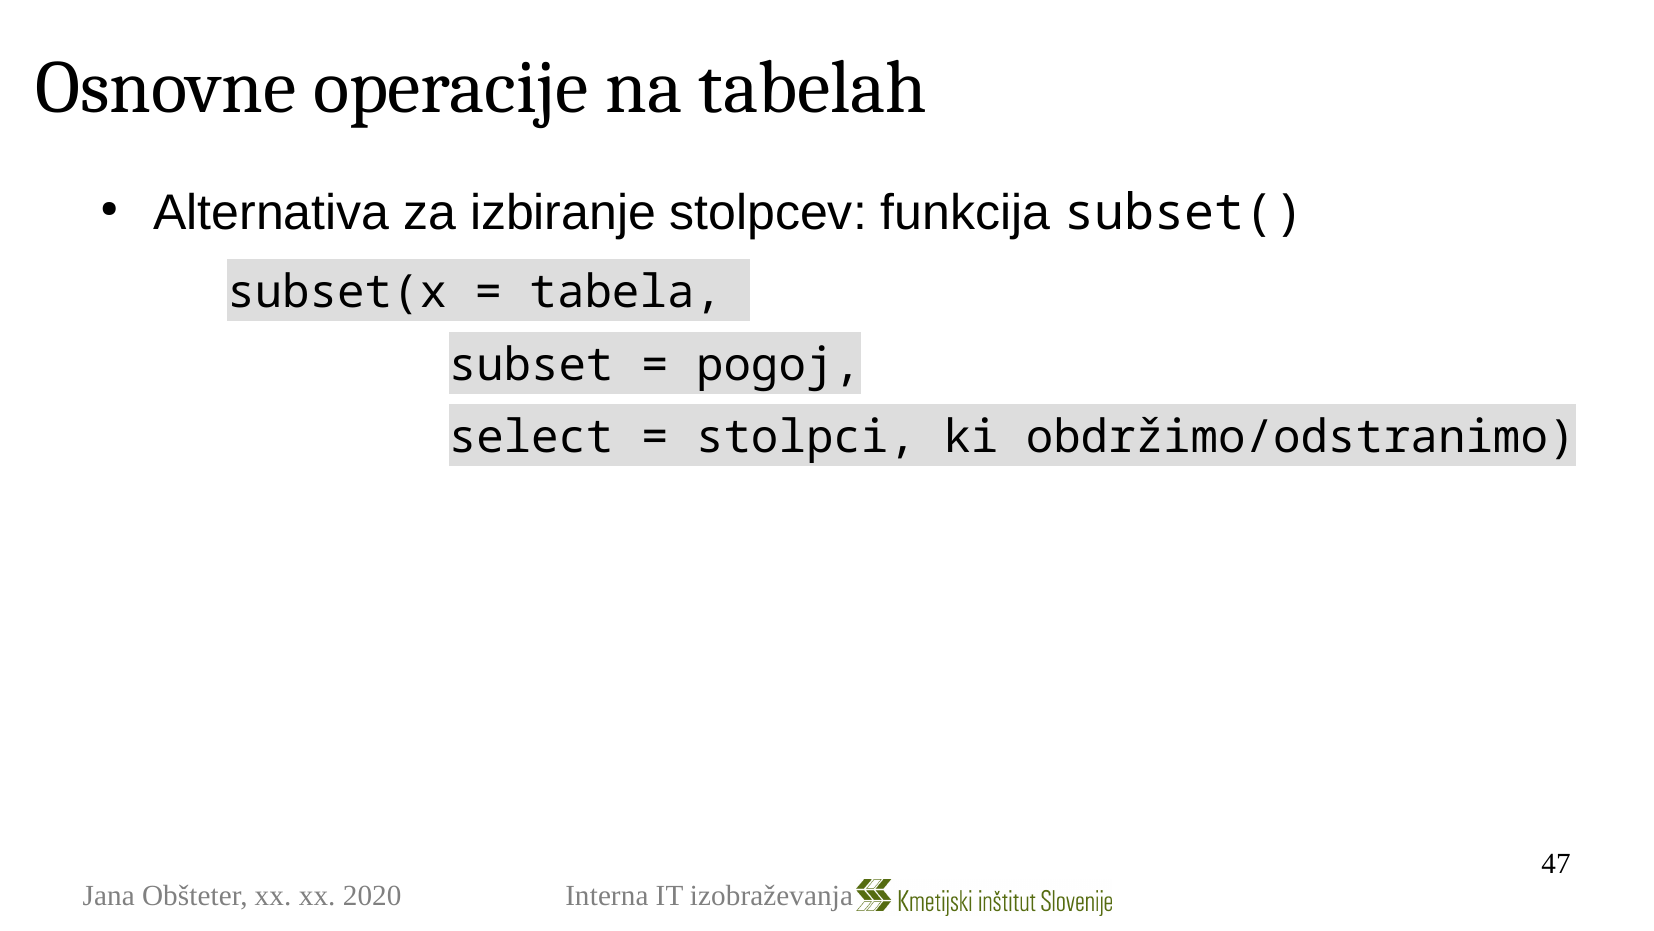

# Osnovne operacije na tabelah
Alternativa za izbiranje stolpcev: funkcija subset()
	subset(x = tabela,
				subset = pogoj,
				select = stolpci, ki obdržimo/odstranimo)
47